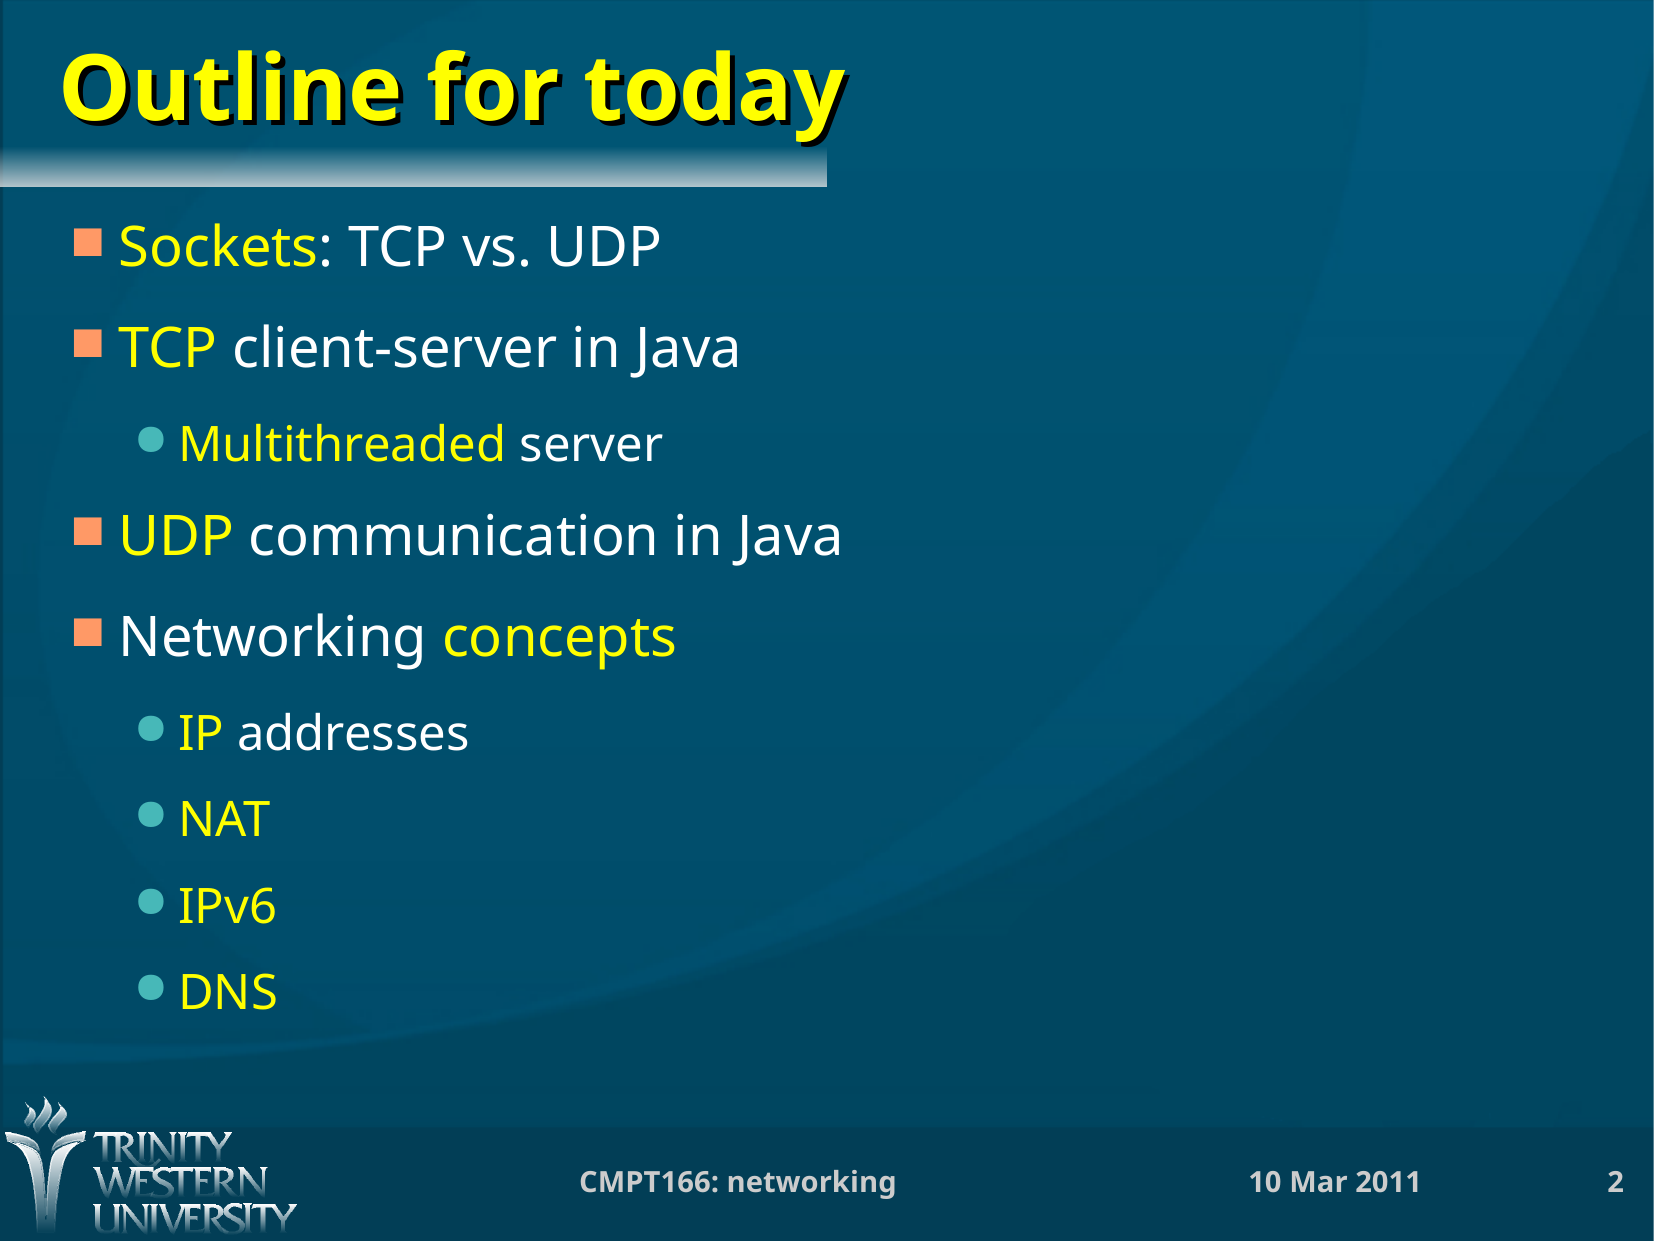

# Outline for today
Sockets: TCP vs. UDP
TCP client-server in Java
Multithreaded server
UDP communication in Java
Networking concepts
IP addresses
NAT
IPv6
DNS
CMPT166: networking
10 Mar 2011
2